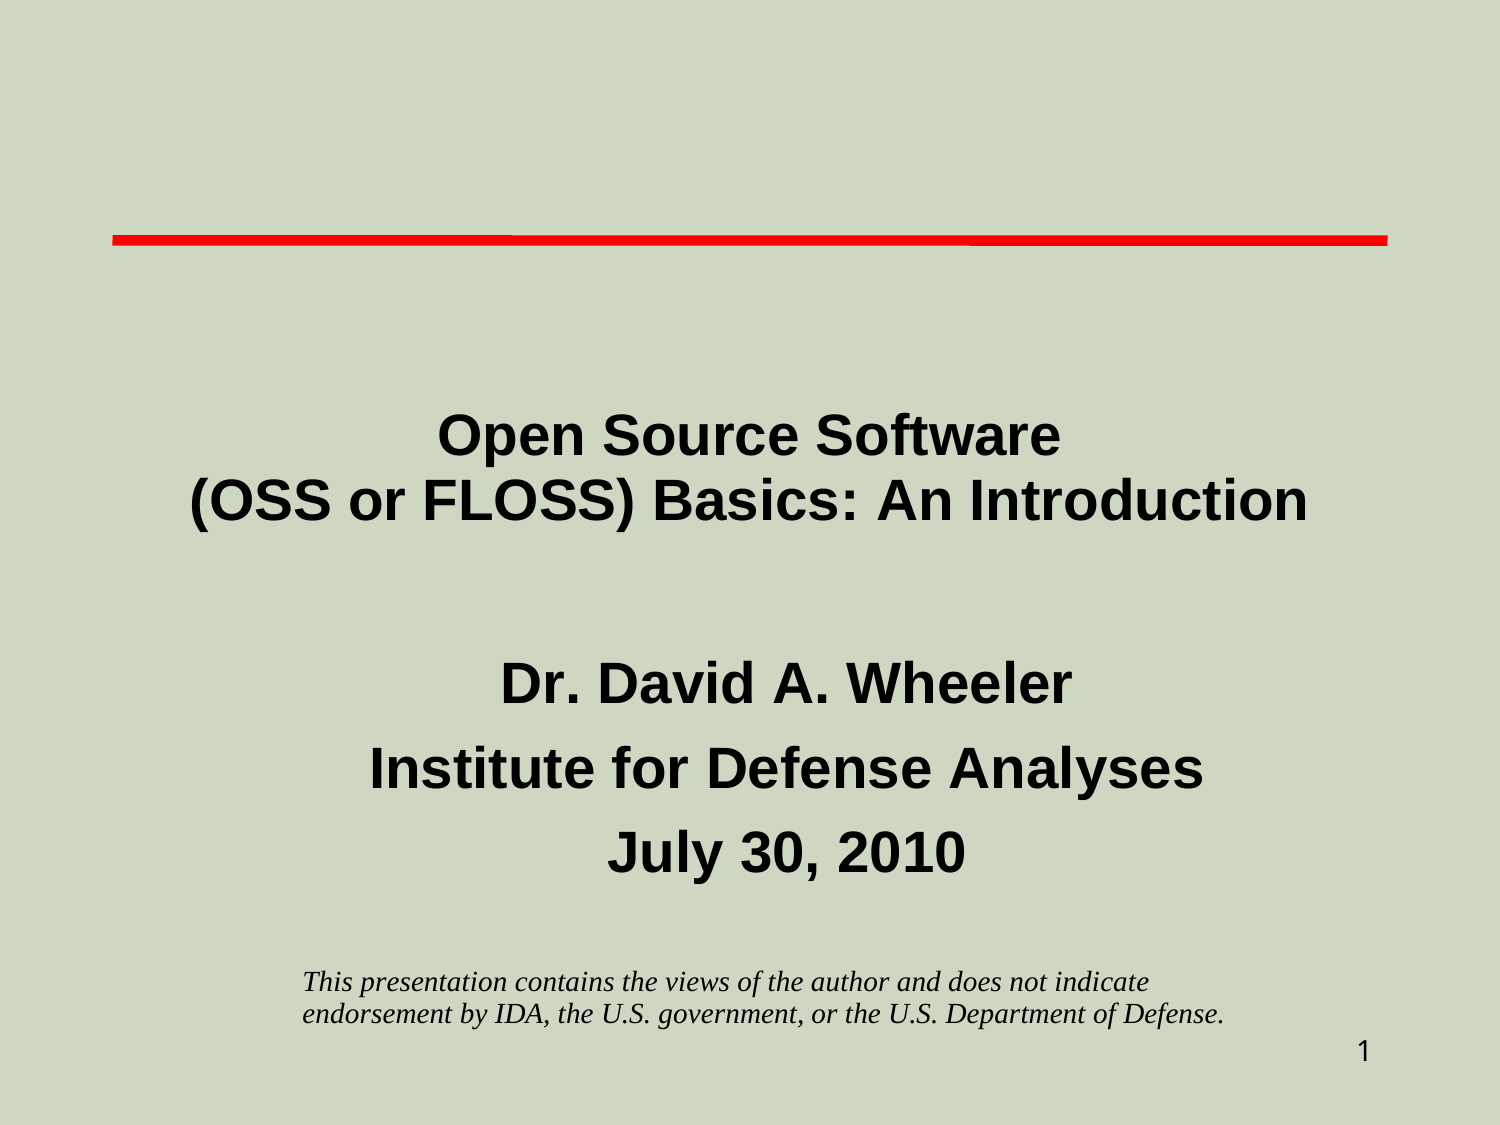

# Open Source Software (OSS or FLOSS) Basics: An Introduction
Dr. David A. Wheeler
Institute for Defense Analyses
July 30, 2010
This presentation contains the views of the author and does not indicate endorsement by IDA, the U.S. government, or the U.S. Department of Defense.